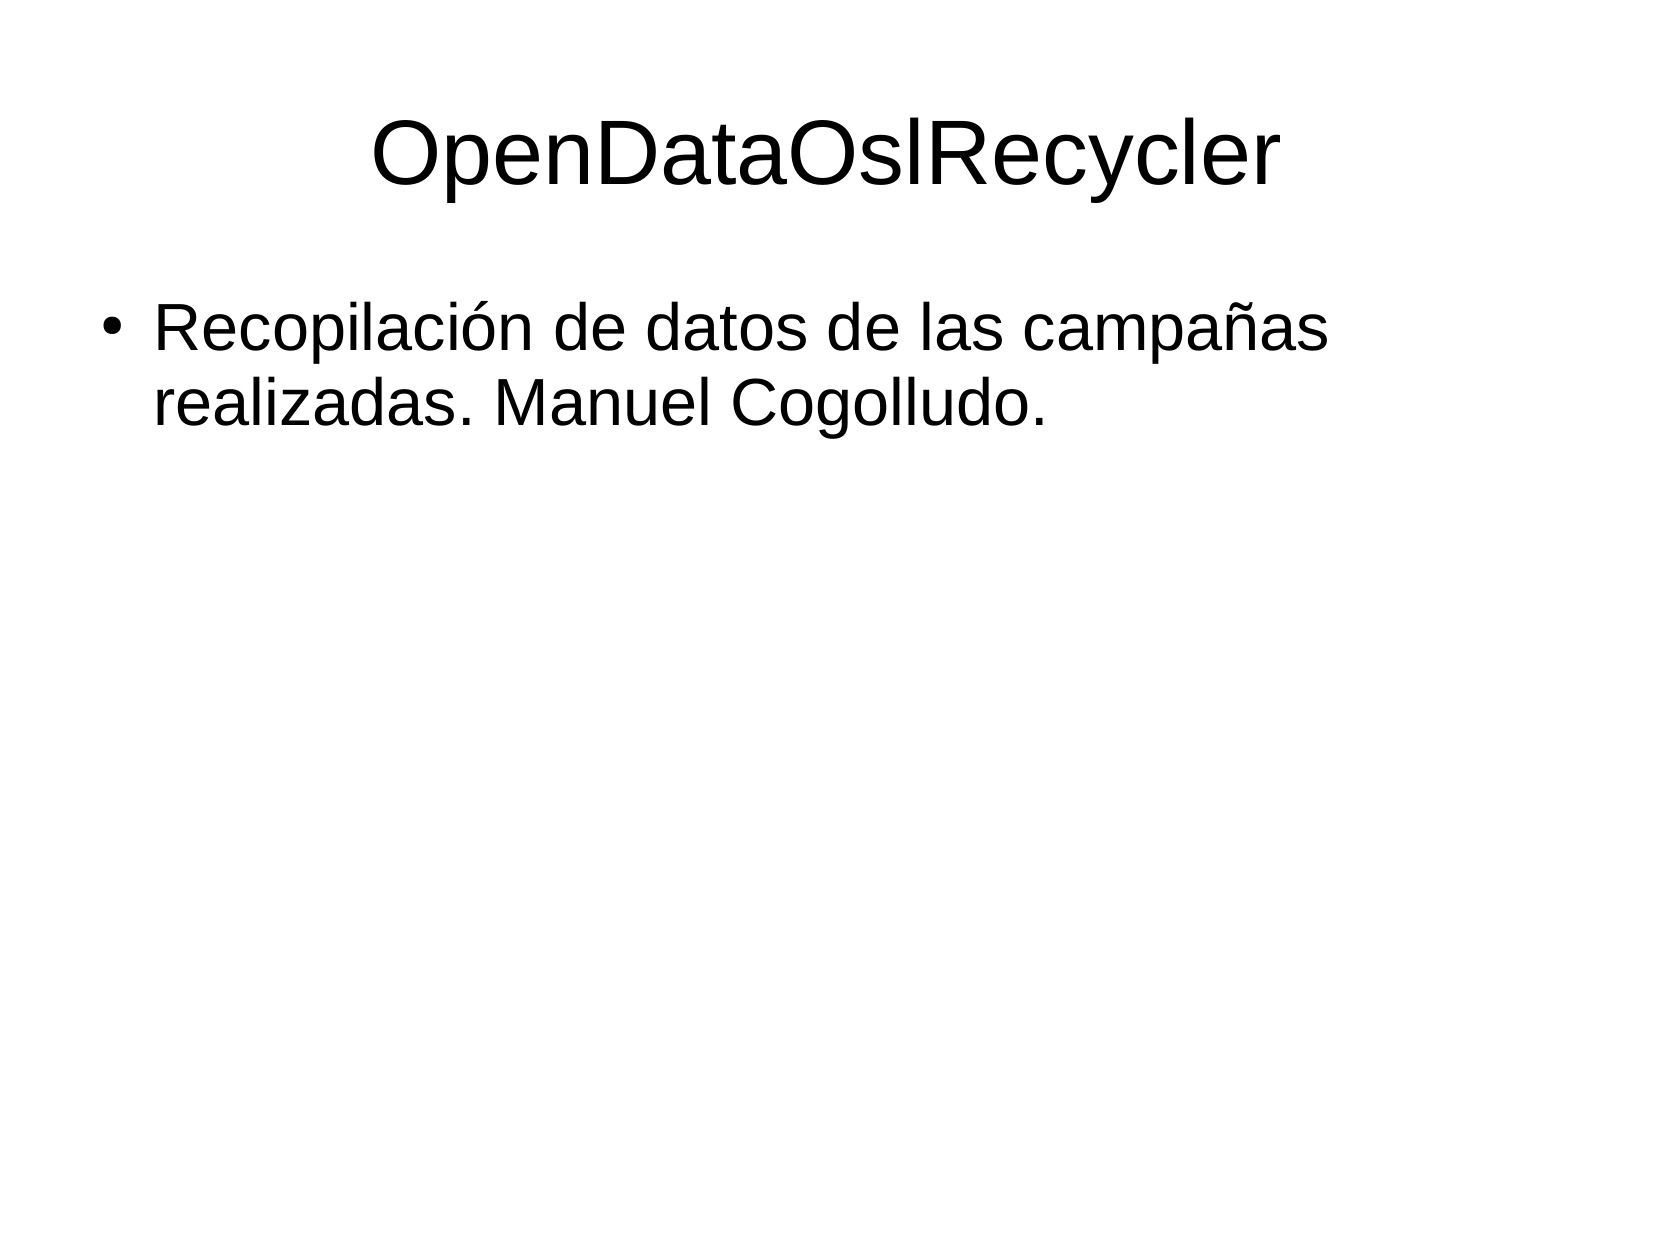

# OpenDataOslRecycler
Recopilación de datos de las campañas realizadas. Manuel Cogolludo.